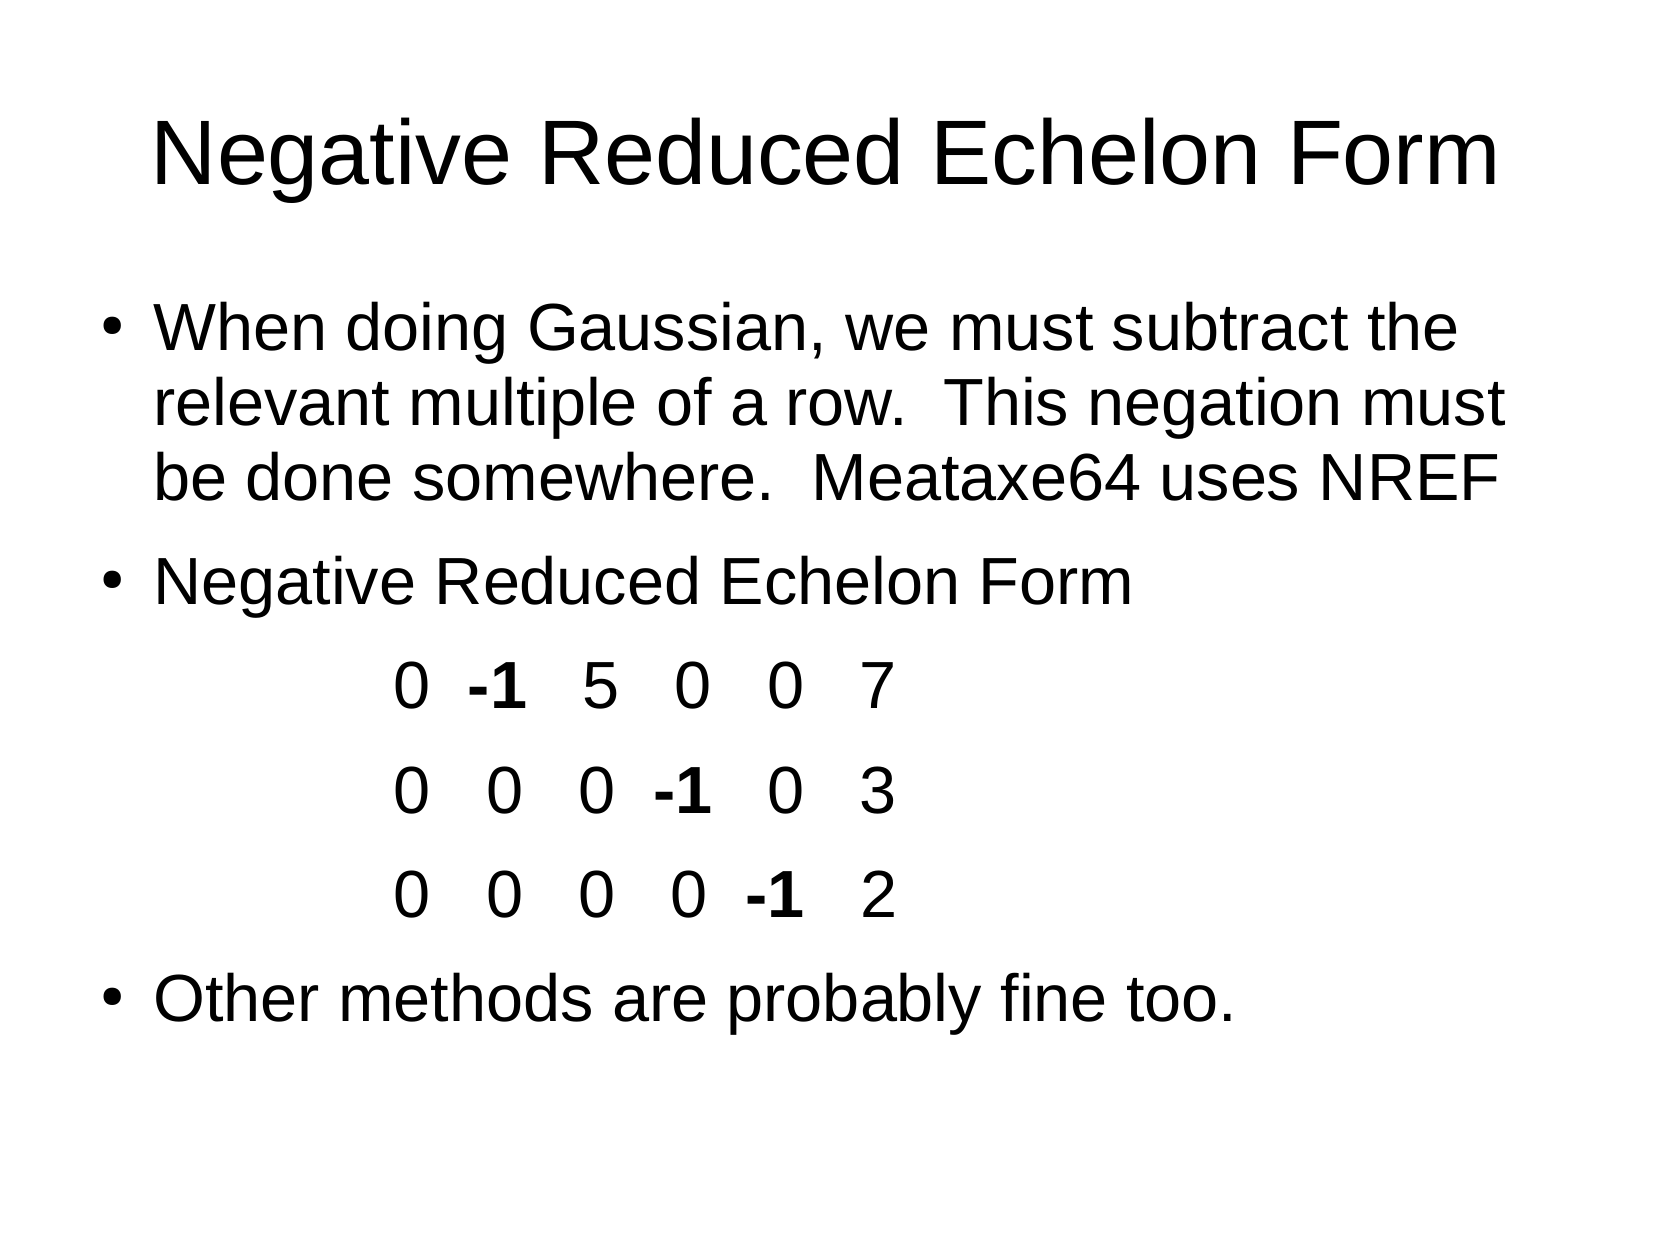

# Negative Reduced Echelon Form
When doing Gaussian, we must subtract the relevant multiple of a row. This negation must be done somewhere. Meataxe64 uses NREF
Negative Reduced Echelon Form
 0 -1 5 0 0 7
 0 0 0 -1 0 3
 0 0 0 0 -1 2
Other methods are probably fine too.